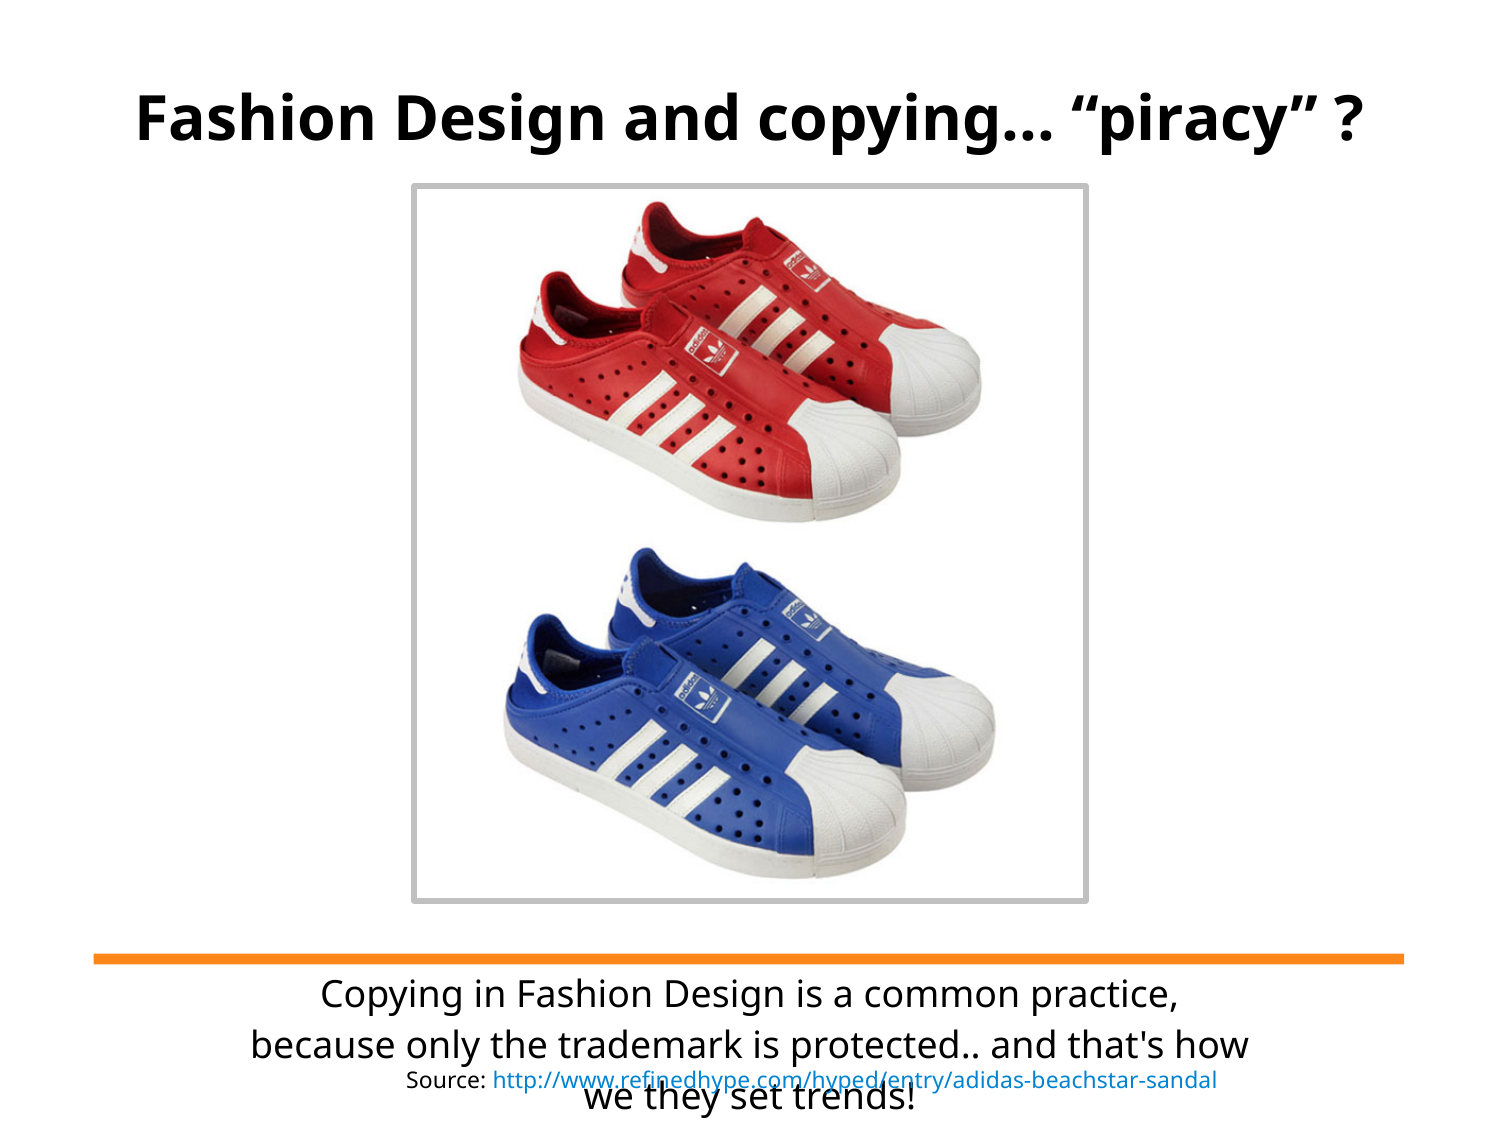

# Fashion Design and copying... “piracy” ?
Copying in Fashion Design is a common practice, because only the trademark is protected.. and that's how we they set trends!
Source: http://www.refinedhype.com/hyped/entry/adidas-beachstar-sandal